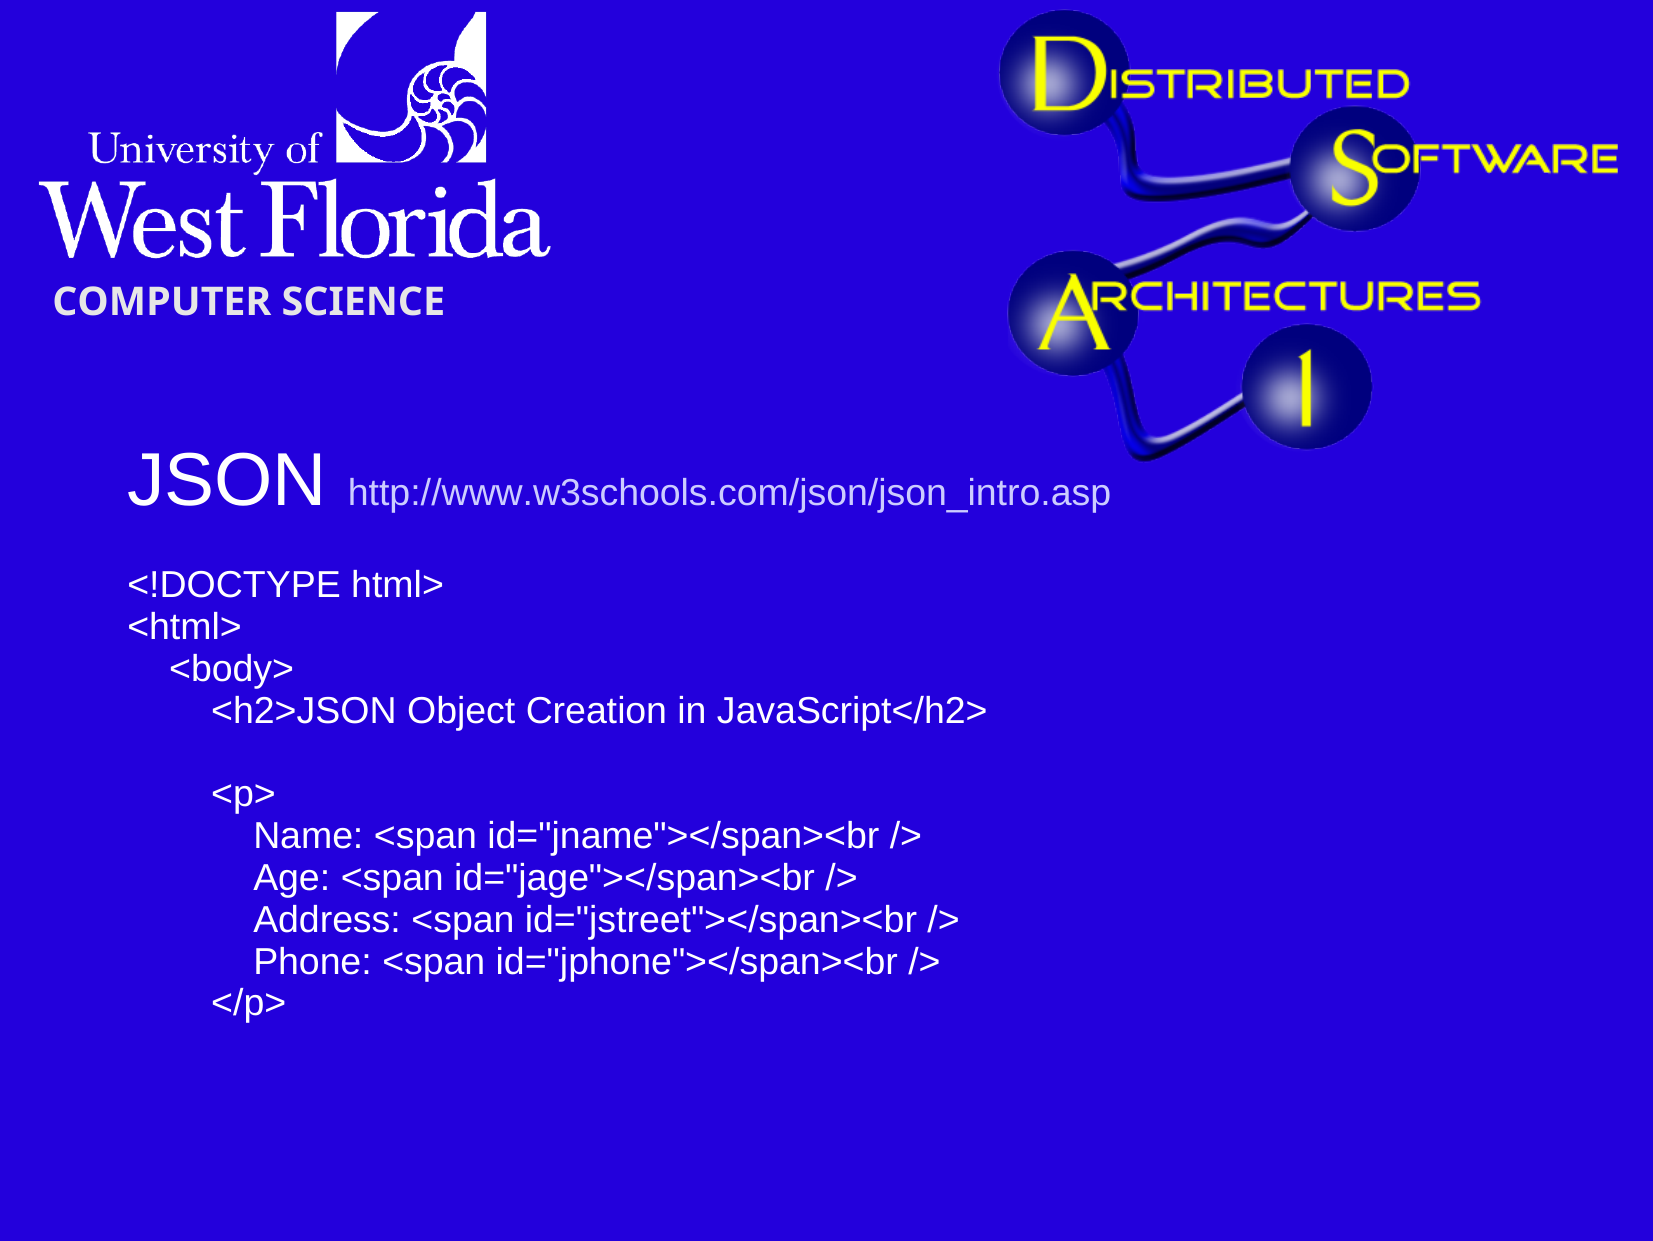

COMPUTER SCIENCE
JSON http://www.w3schools.com/json/json_intro.asp
<!DOCTYPE html>
<html>
 <body>
 <h2>JSON Object Creation in JavaScript</h2>
 <p>
 Name: <span id="jname"></span><br />
 Age: <span id="jage"></span><br />
 Address: <span id="jstreet"></span><br />
 Phone: <span id="jphone"></span><br />
 </p>